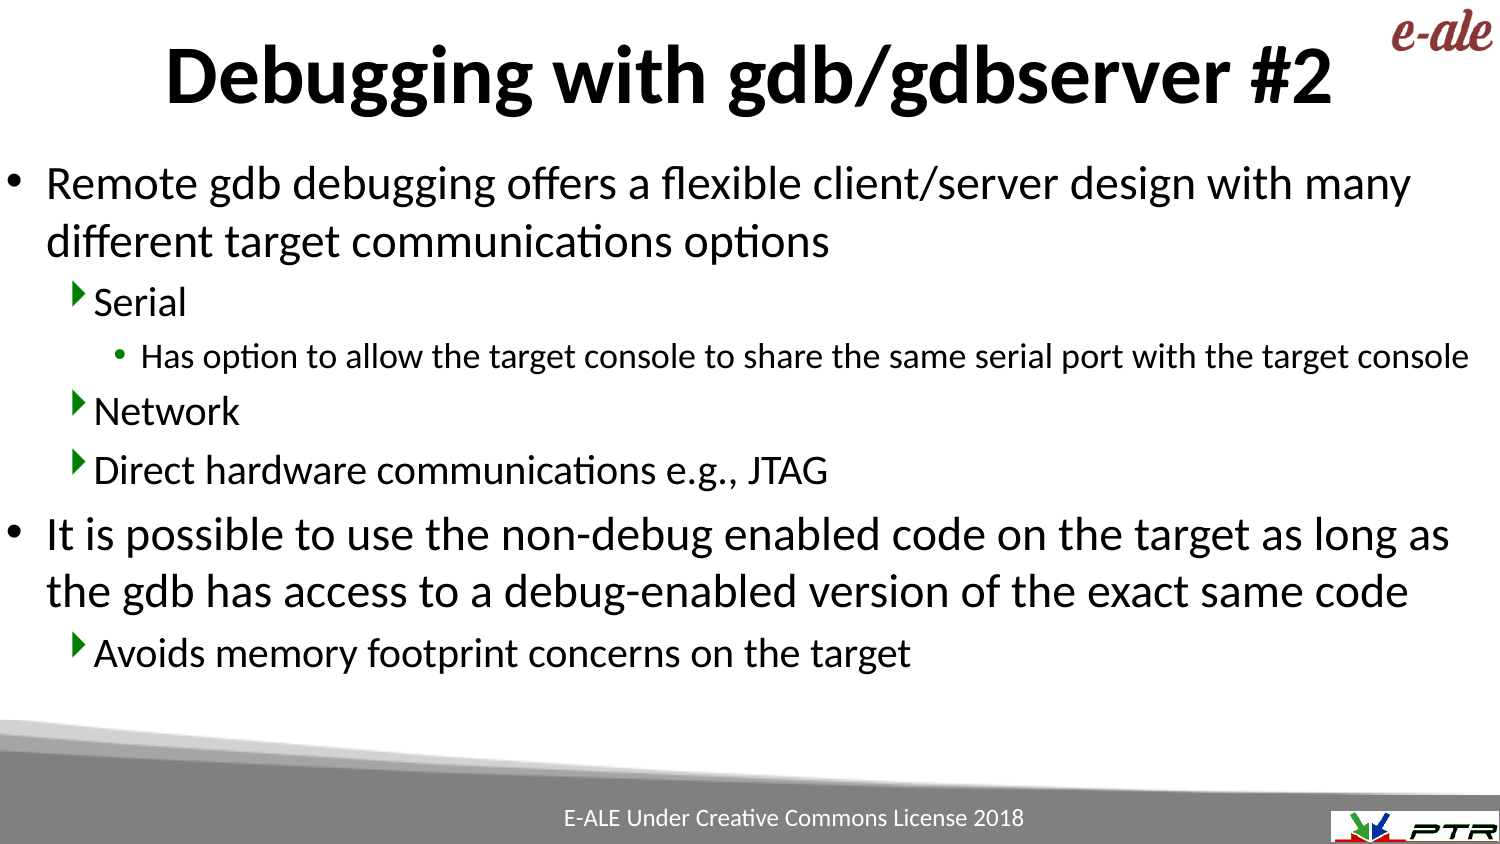

# Debugging with gdb/gdbserver #2
Remote gdb debugging offers a flexible client/server design with many different target communications options
Serial
Has option to allow the target console to share the same serial port with the target console
Network
Direct hardware communications e.g., JTAG
It is possible to use the non-debug enabled code on the target as long as the gdb has access to a debug-enabled version of the exact same code
Avoids memory footprint concerns on the target